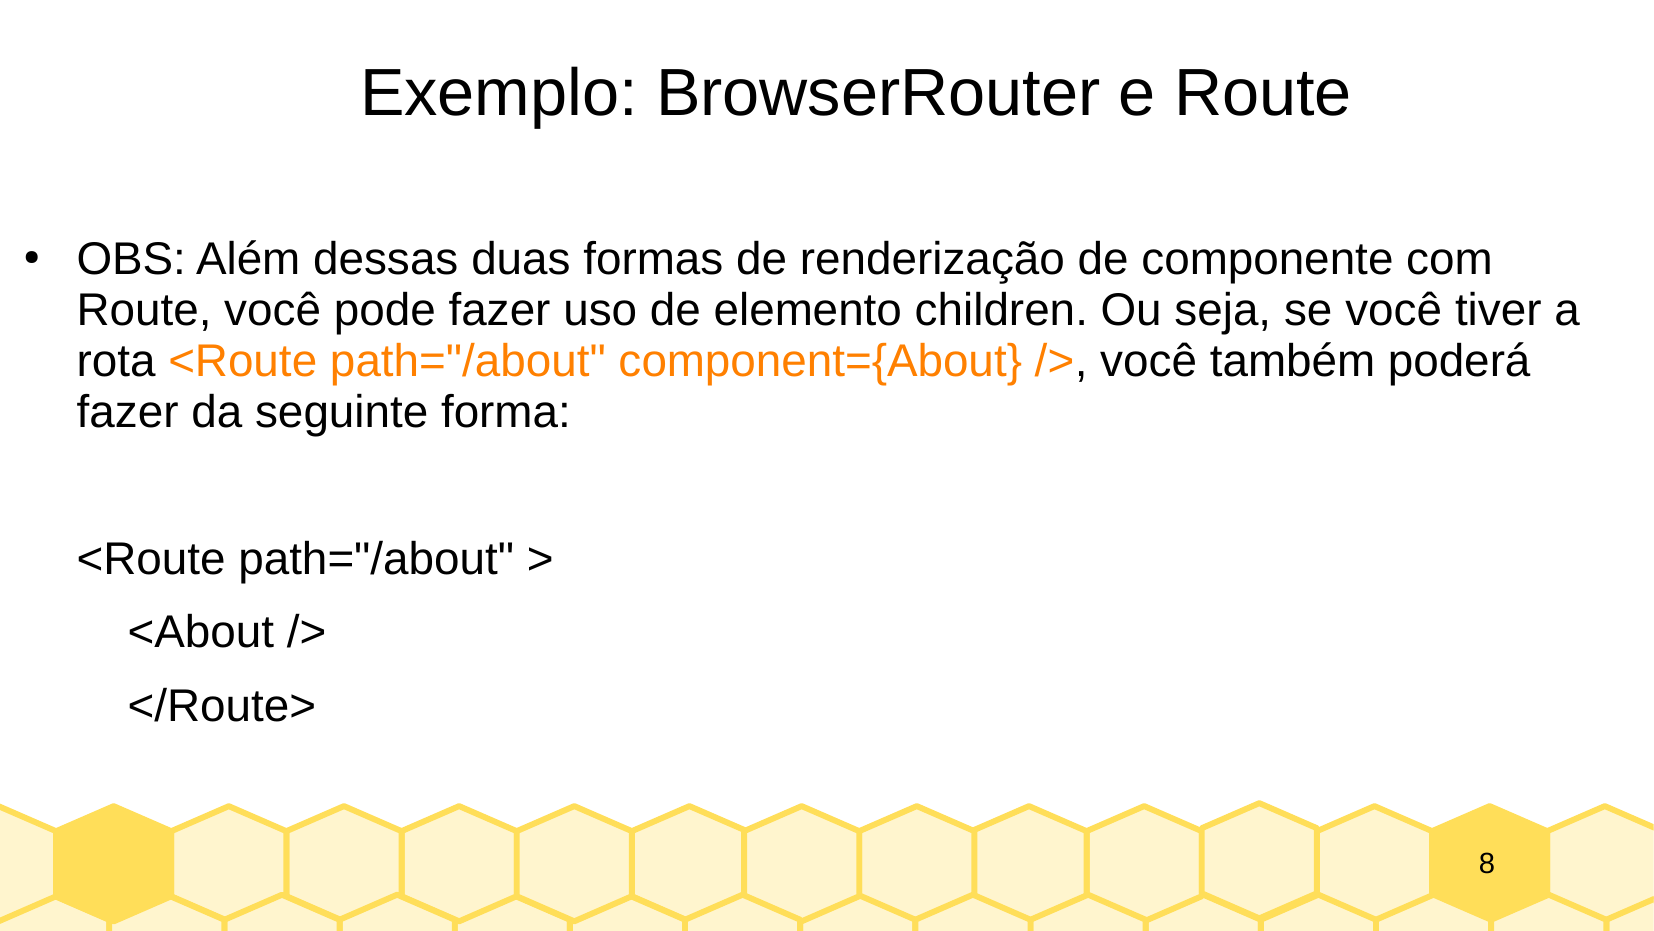

# Exemplo: BrowserRouter e Route
OBS: Além dessas duas formas de renderização de componente com Route, você pode fazer uso de elemento children. Ou seja, se você tiver a rota <Route path="/about" component={About} />, você também poderá fazer da seguinte forma:
<Route path="/about" >
 <About />
 </Route>